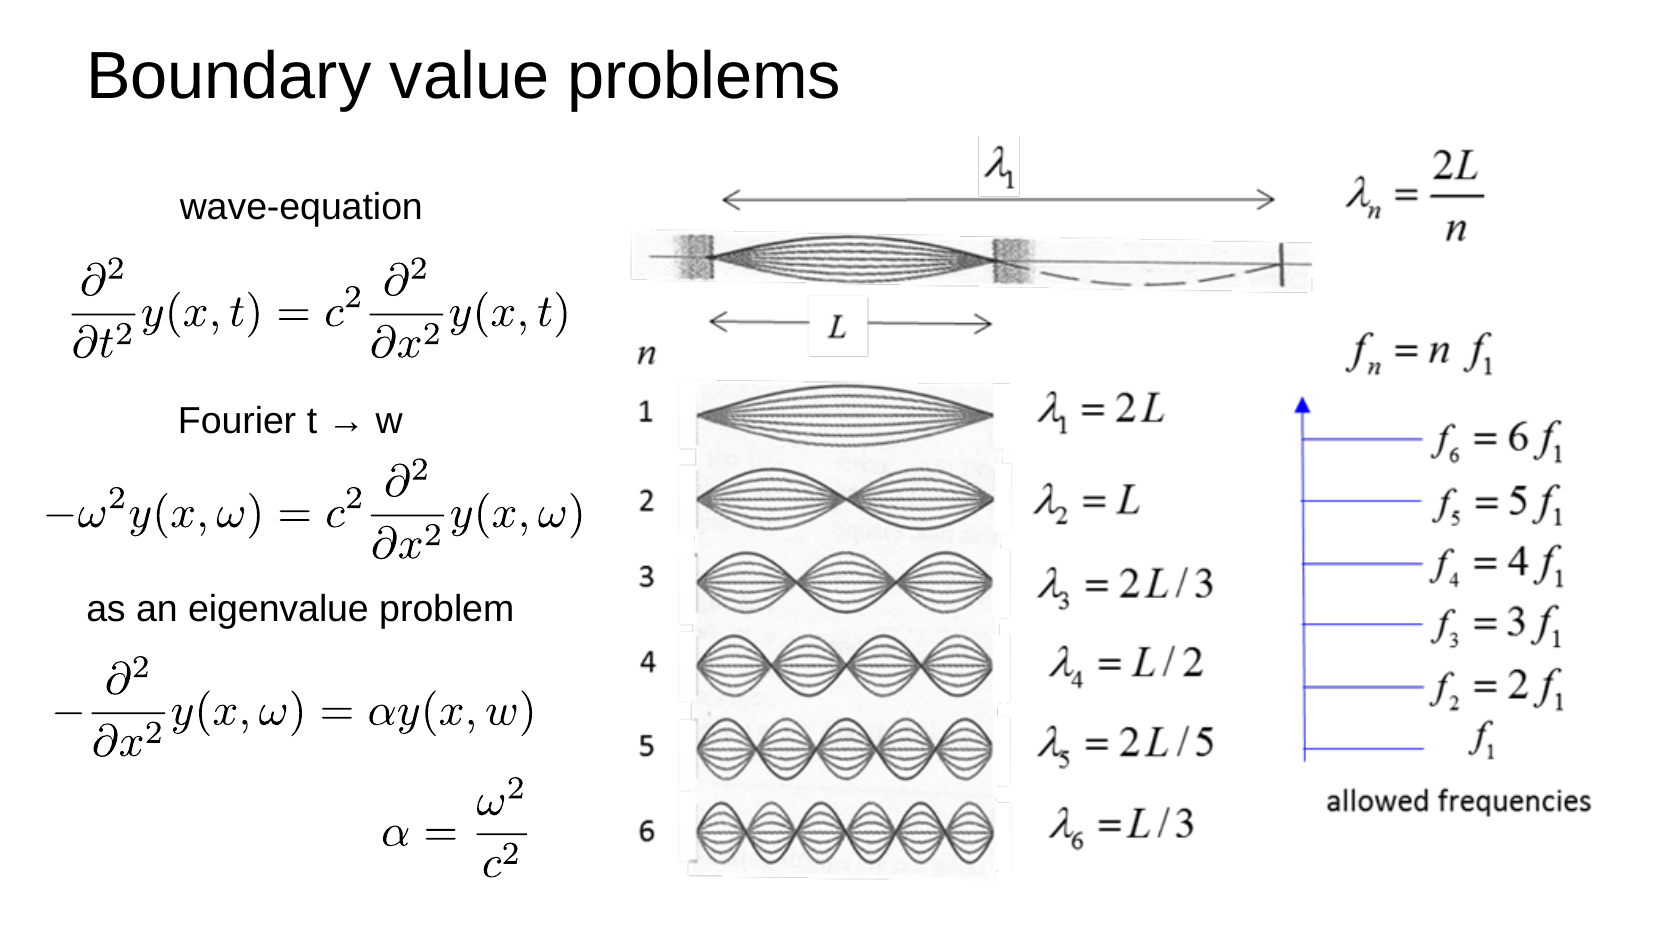

Boundary value problems
wave-equation
Fourier t → w
as an eigenvalue problem